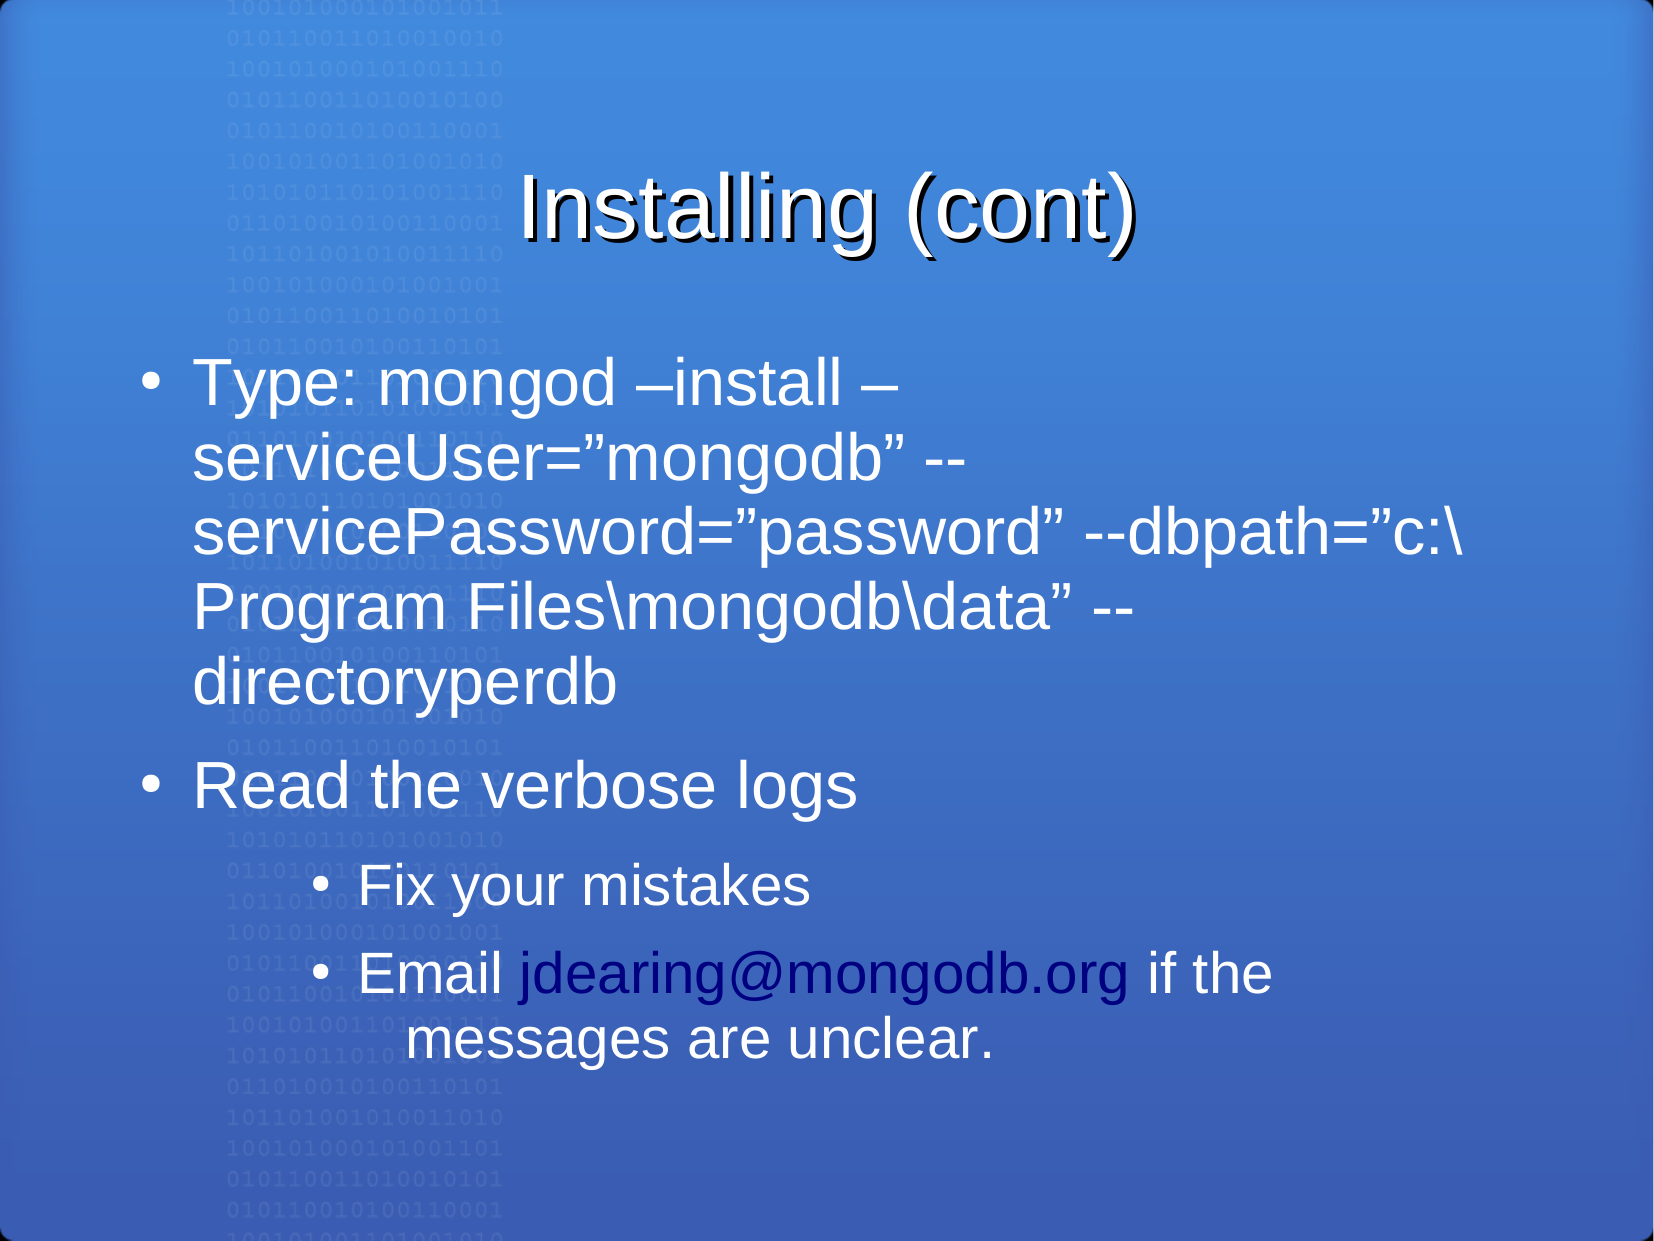

# Installing (cont)
Type: mongod –install –serviceUser=”mongodb” --servicePassword=”password” --dbpath=”c:\Program Files\mongodb\data” --directoryperdb
Read the verbose logs
Fix your mistakes
Email jdearing@mongodb.org if the messages are unclear.